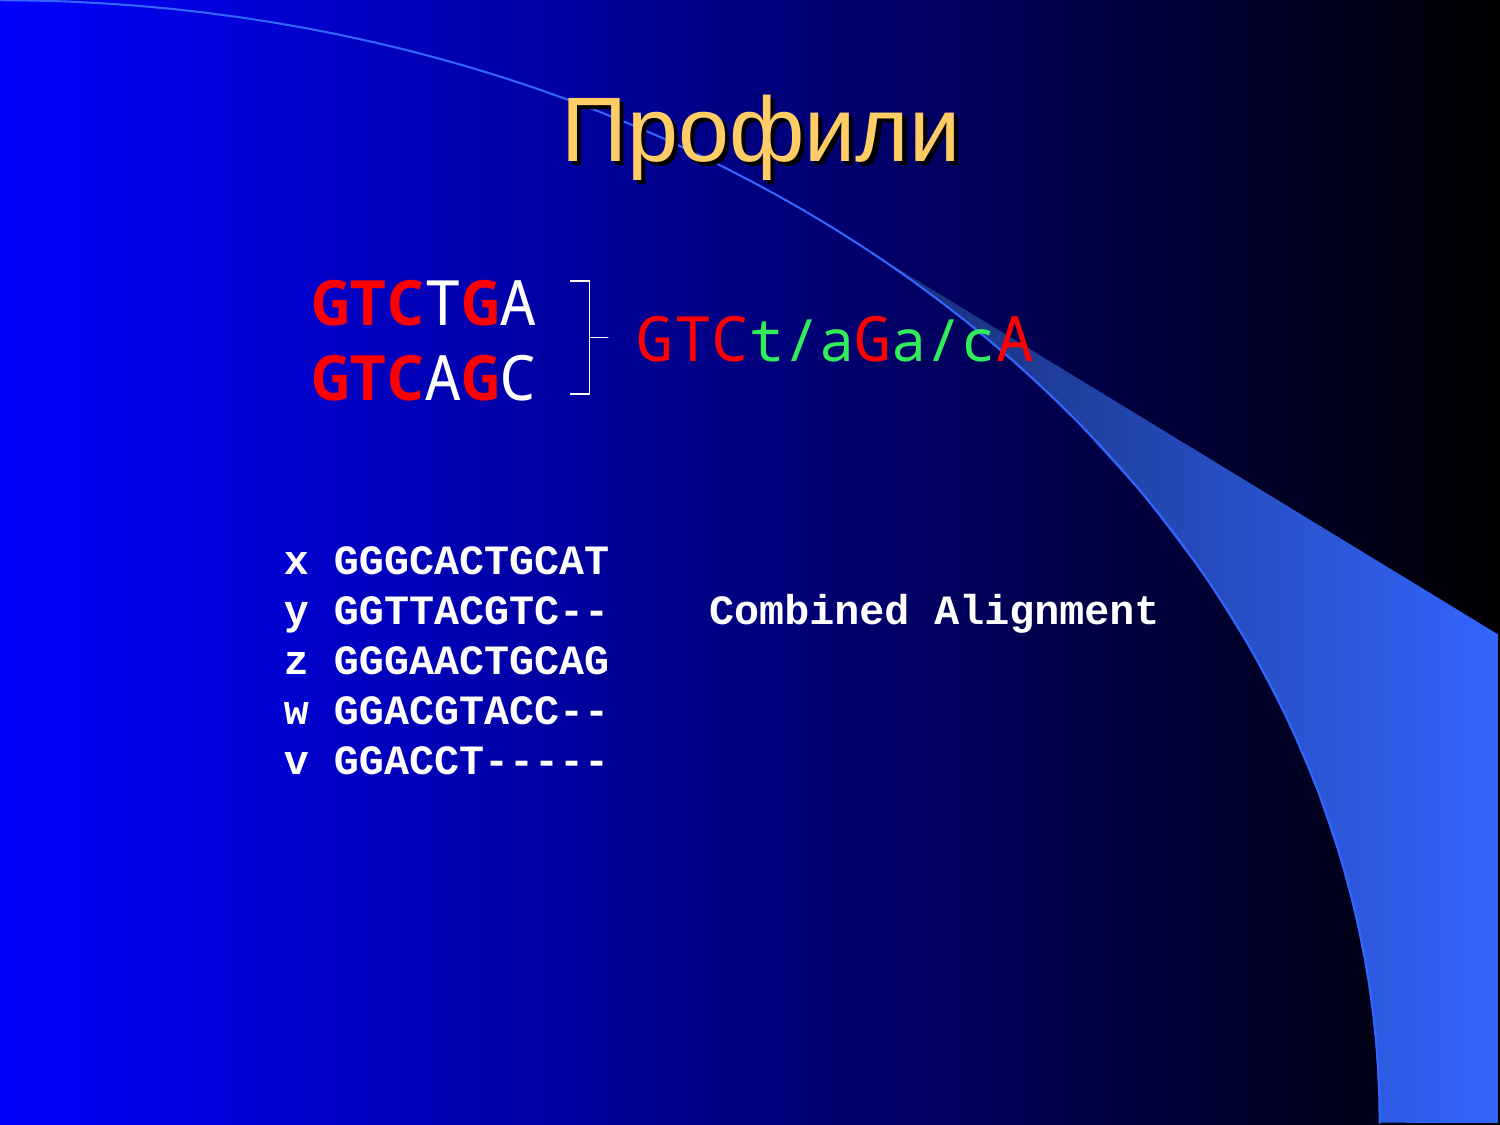

# Профили
	GTCTGA
	GTCAGC
 GTCt/aGa/cA
	x GGGCACTGCAT
	y GGTTACGTC-- Combined Alignment
	z GGGAACTGCAG
 	w GGACGTACC--
	v GGACCT-----